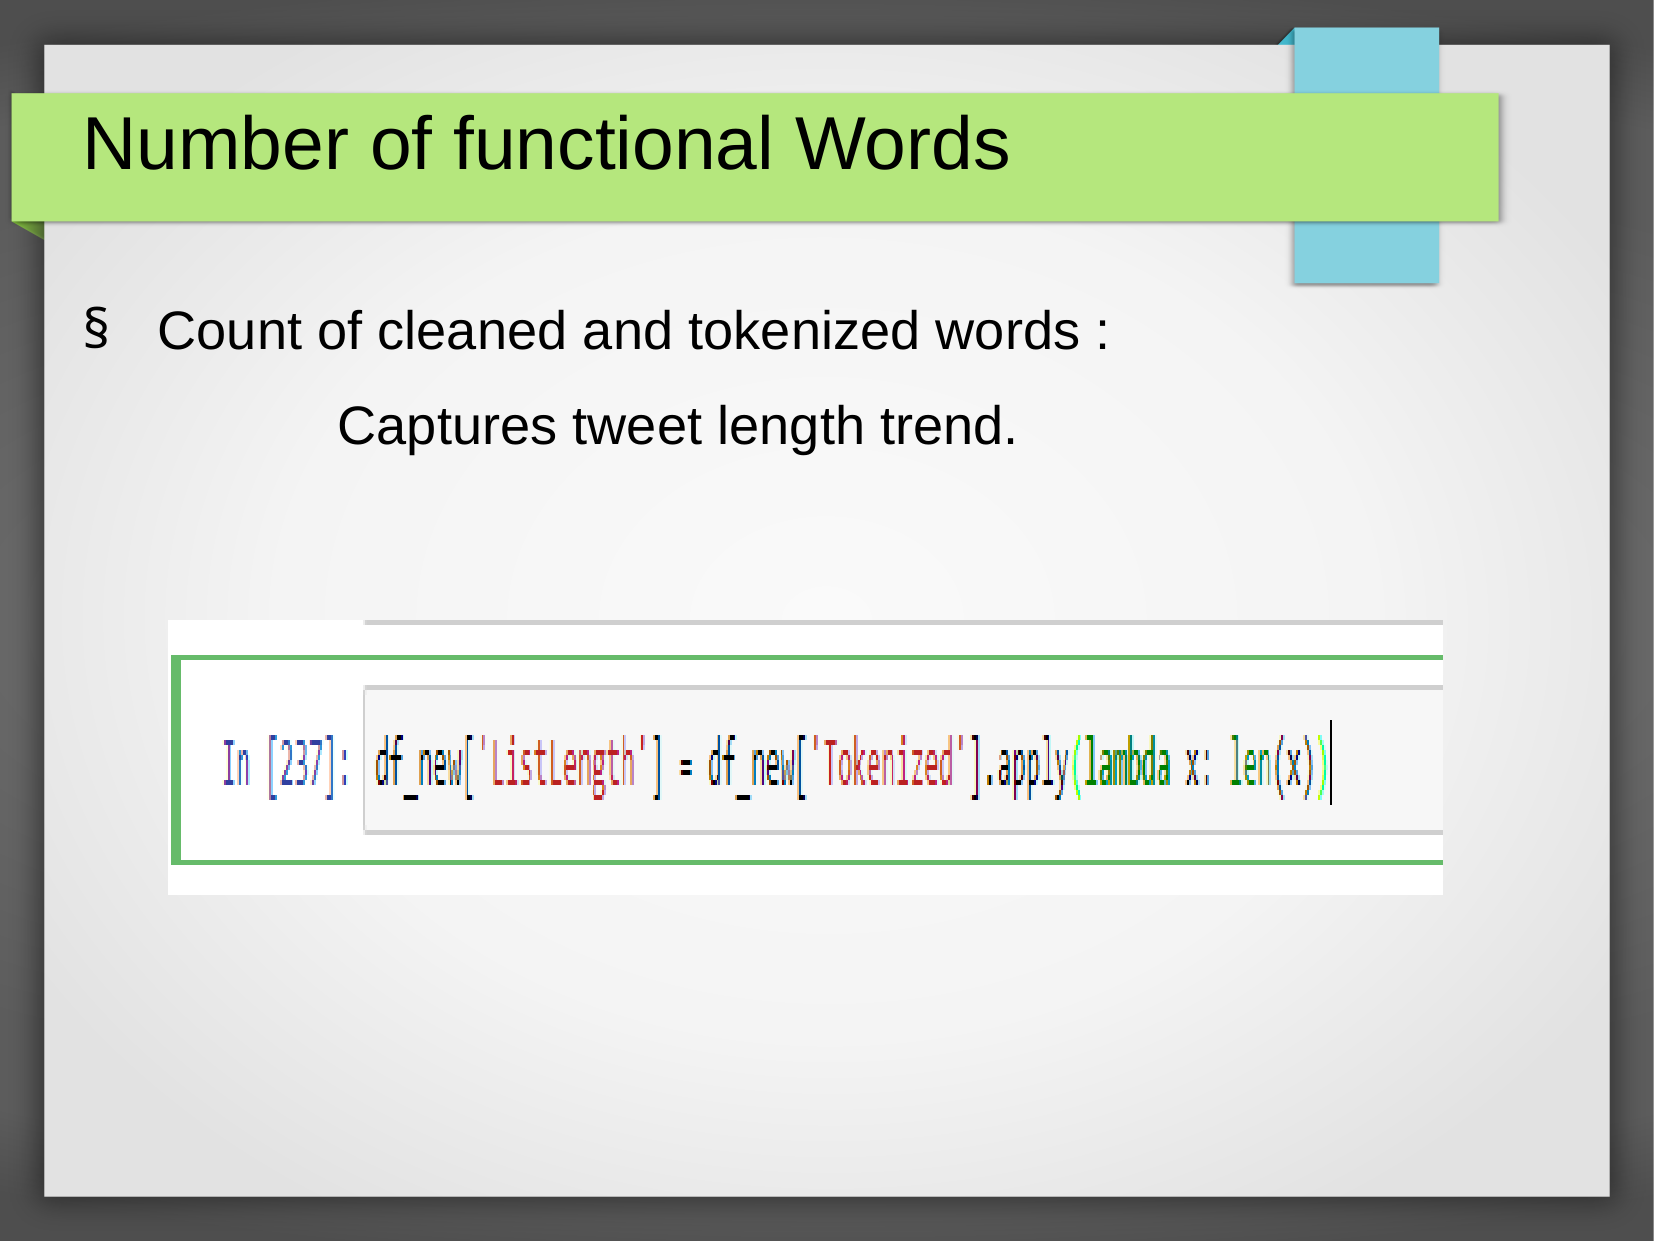

# Number of functional Words
Count of cleaned and tokenized words :
 Captures tweet length trend.